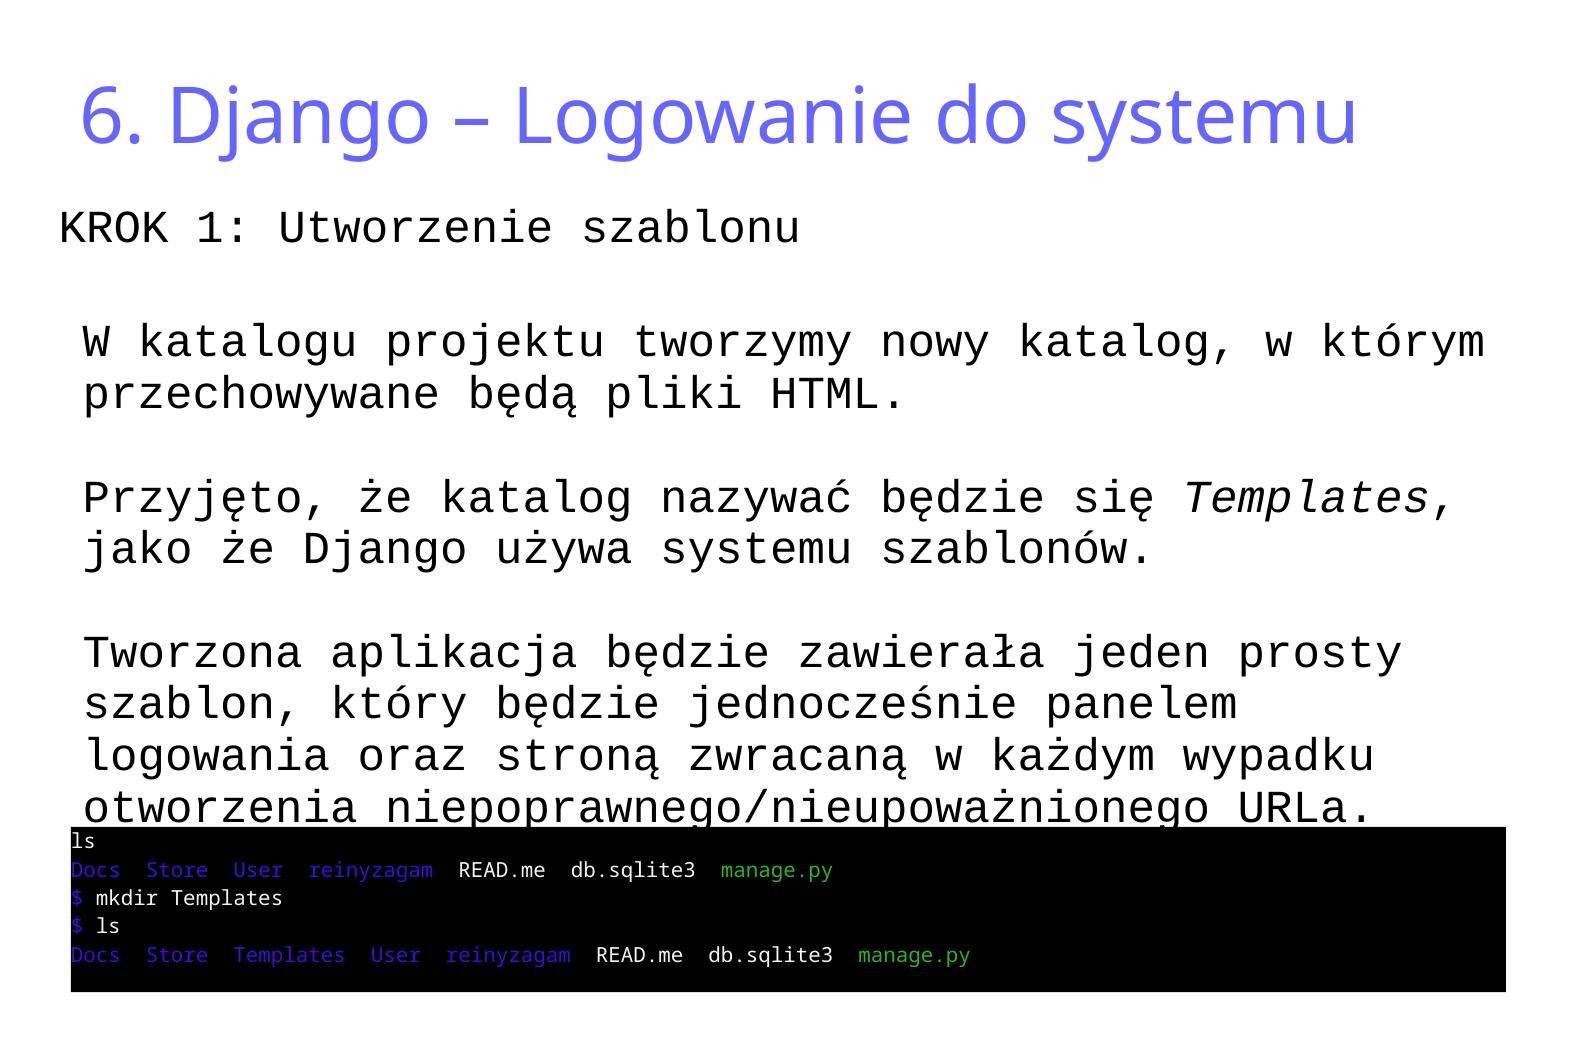

# 6. Django – Logowanie do systemu
KROK 1: Utworzenie szablonu
W katalogu projektu tworzymy nowy katalog, w którym przechowywane będą pliki HTML.
Przyjęto, że katalog nazywać będzie się Templates, jako że Django używa systemu szablonów.
Tworzona aplikacja będzie zawierała jeden prosty szablon, który będzie jednocześnie panelem logowania oraz stroną zwracaną w każdym wypadku otworzenia niepoprawnego/nieupoważnionego URLa.
ls
Docs Store User reinyzagam READ.me db.sqlite3 manage.py
$ mkdir Templates
$ ls
Docs Store Templates User reinyzagam READ.me db.sqlite3 manage.py